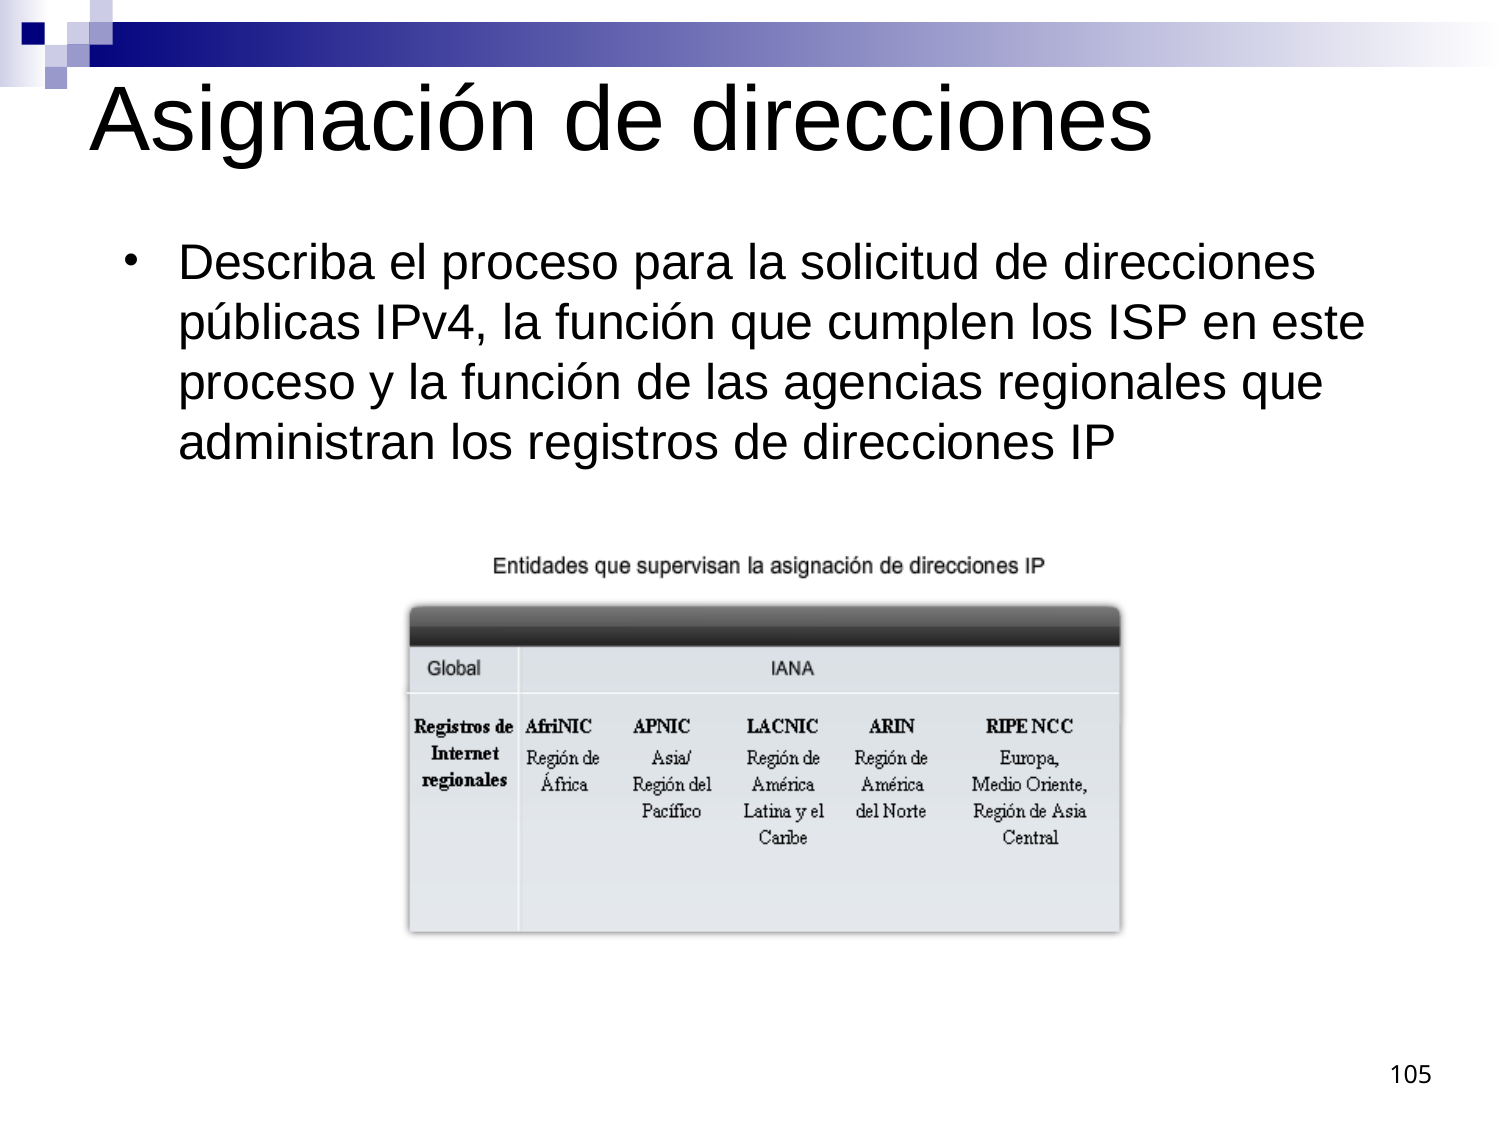

Asignación de direcciones
Describa el proceso para la solicitud de direcciones públicas IPv4, la función que cumplen los ISP en este proceso y la función de las agencias regionales que administran los registros de direcciones IP